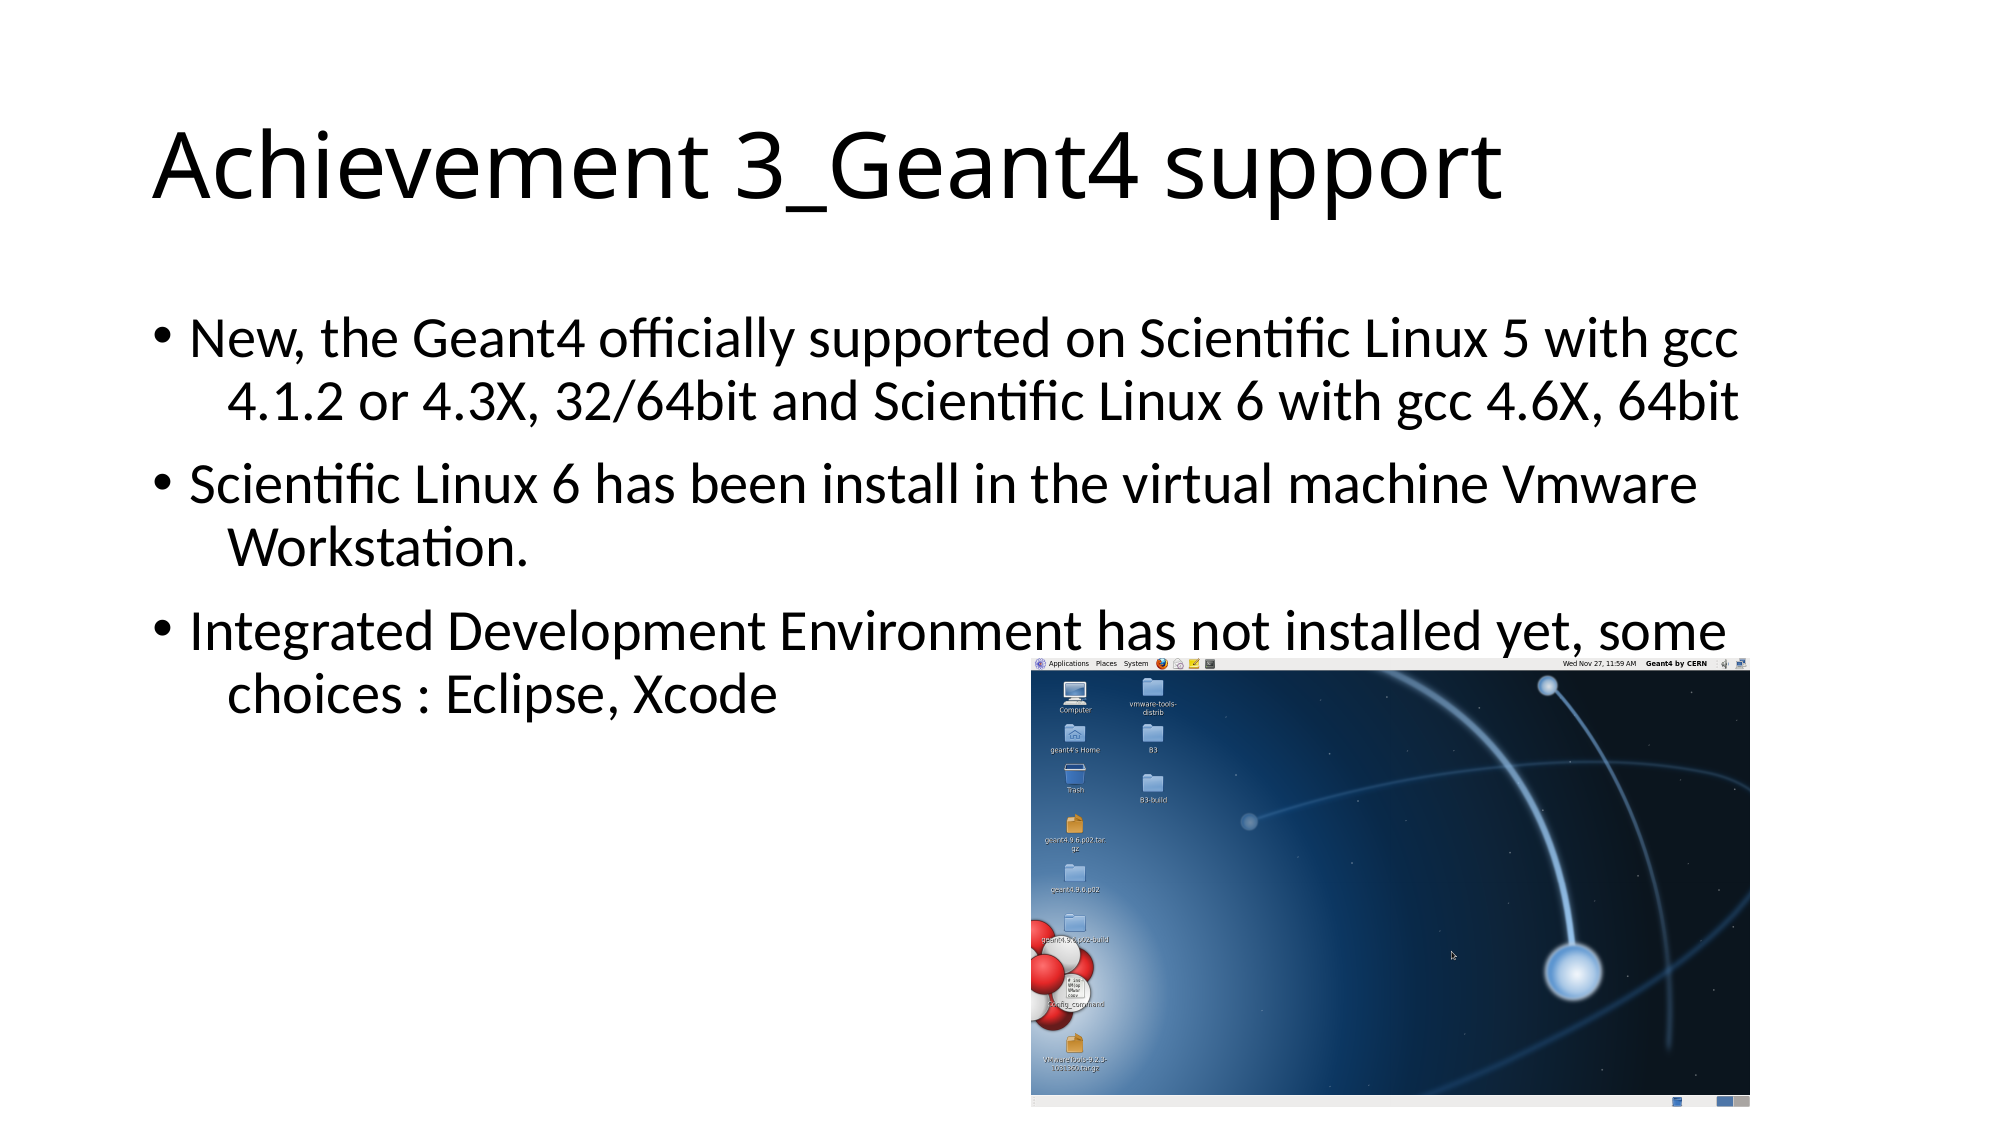

# Achievement 3_Geant4 support
New, the Geant4 officially supported on Scientific Linux 5 with gcc 4.1.2 or 4.3X, 32/64bit and Scientific Linux 6 with gcc 4.6X, 64bit
Scientific Linux 6 has been install in the virtual machine Vmware Workstation.
Integrated Development Environment has not installed yet, some choices : Eclipse, Xcode